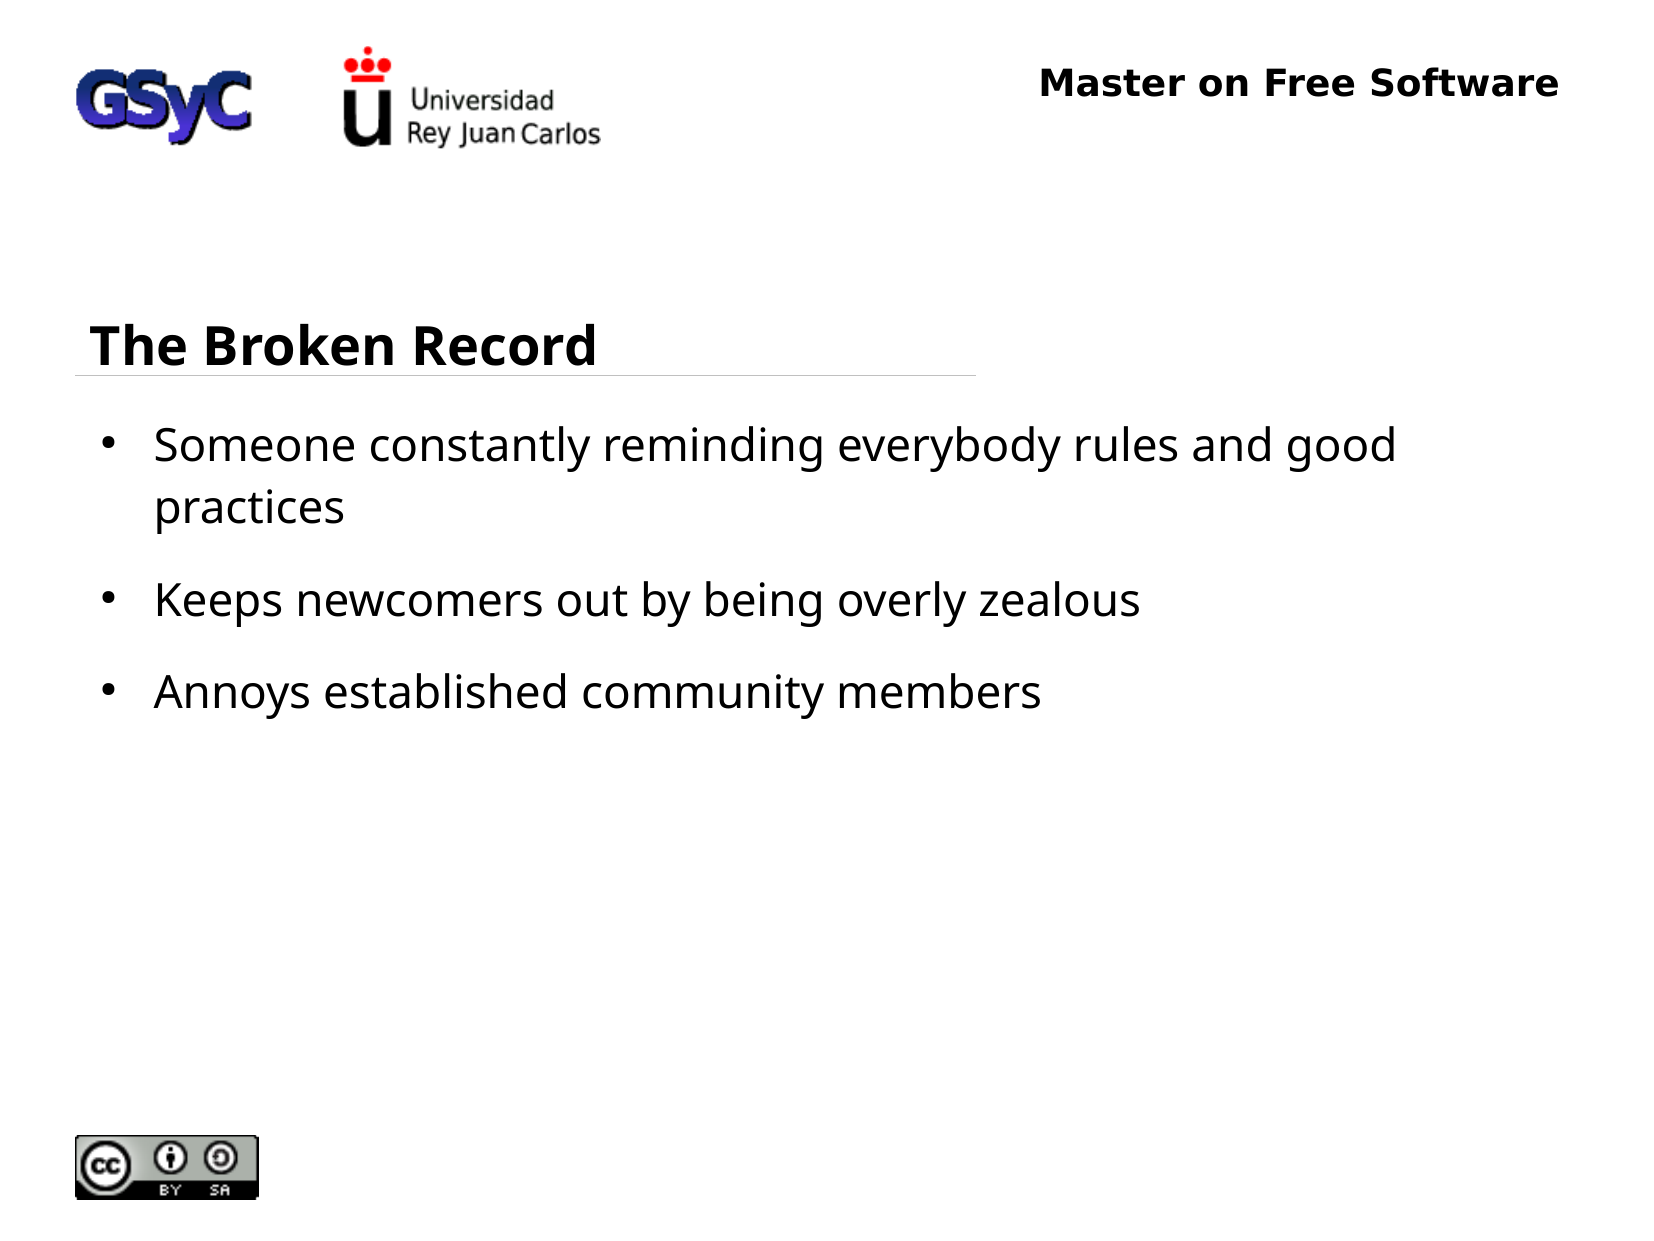

The Broken Record
# Someone constantly reminding everybody rules and good practices
Keeps newcomers out by being overly zealous
Annoys established community members